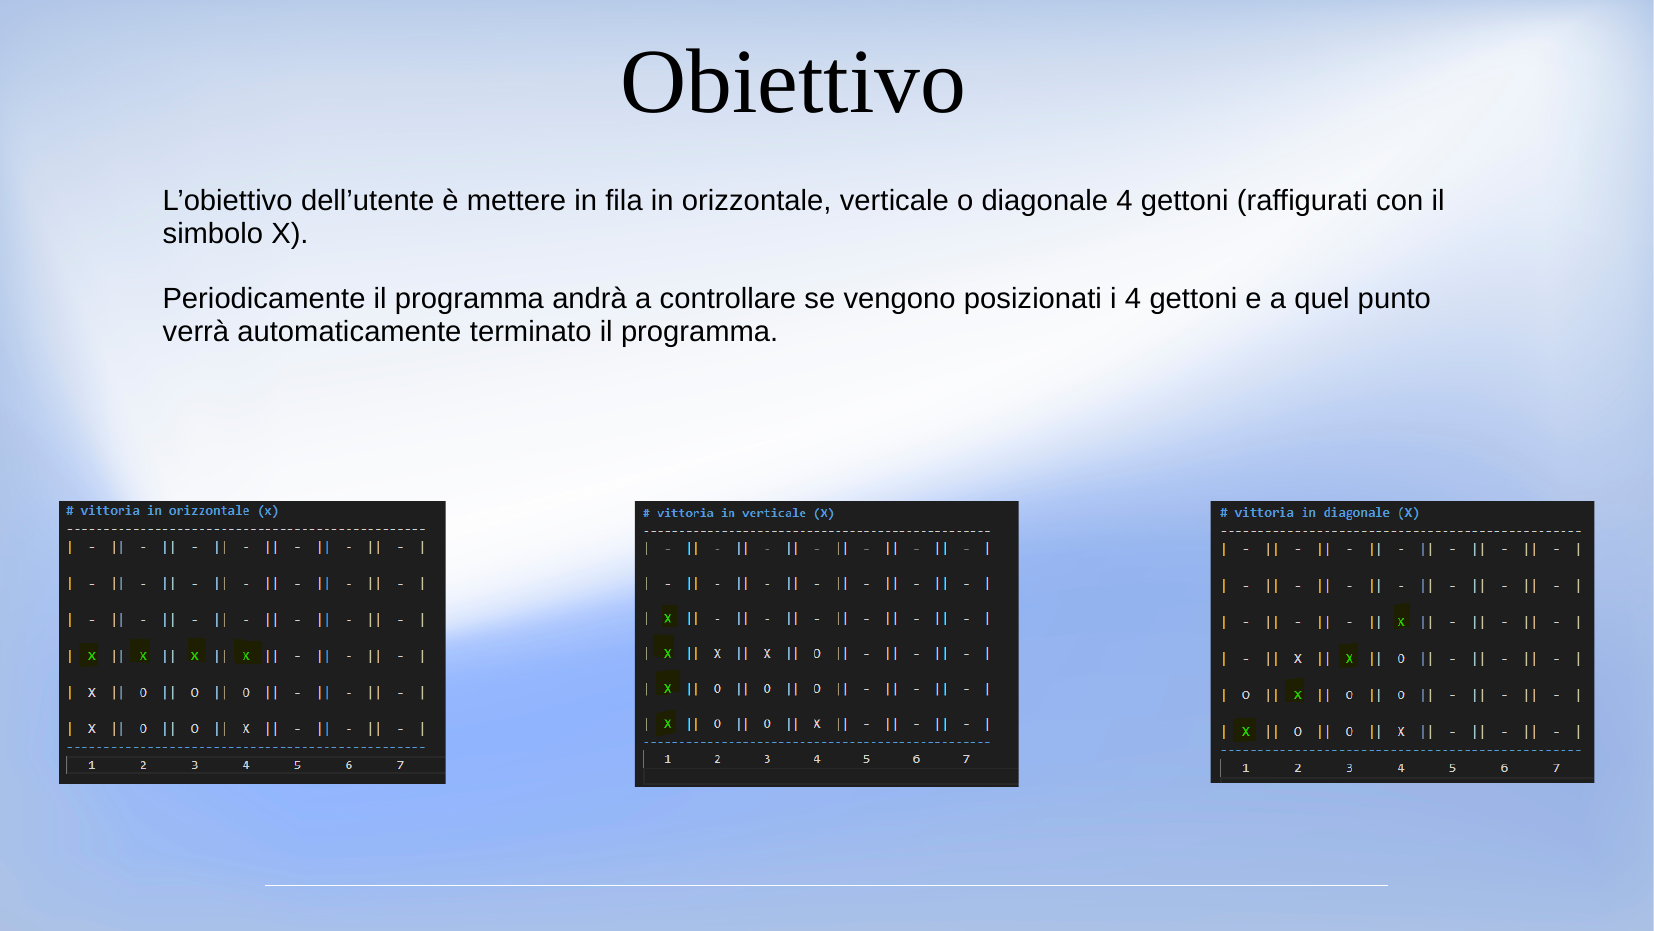

Obiettivo
L’obiettivo dell’utente è mettere in fila in orizzontale, verticale o diagonale 4 gettoni (raffigurati con il simbolo X).
Periodicamente il programma andrà a controllare se vengono posizionati i 4 gettoni e a quel punto verrà automaticamente terminato il programma.